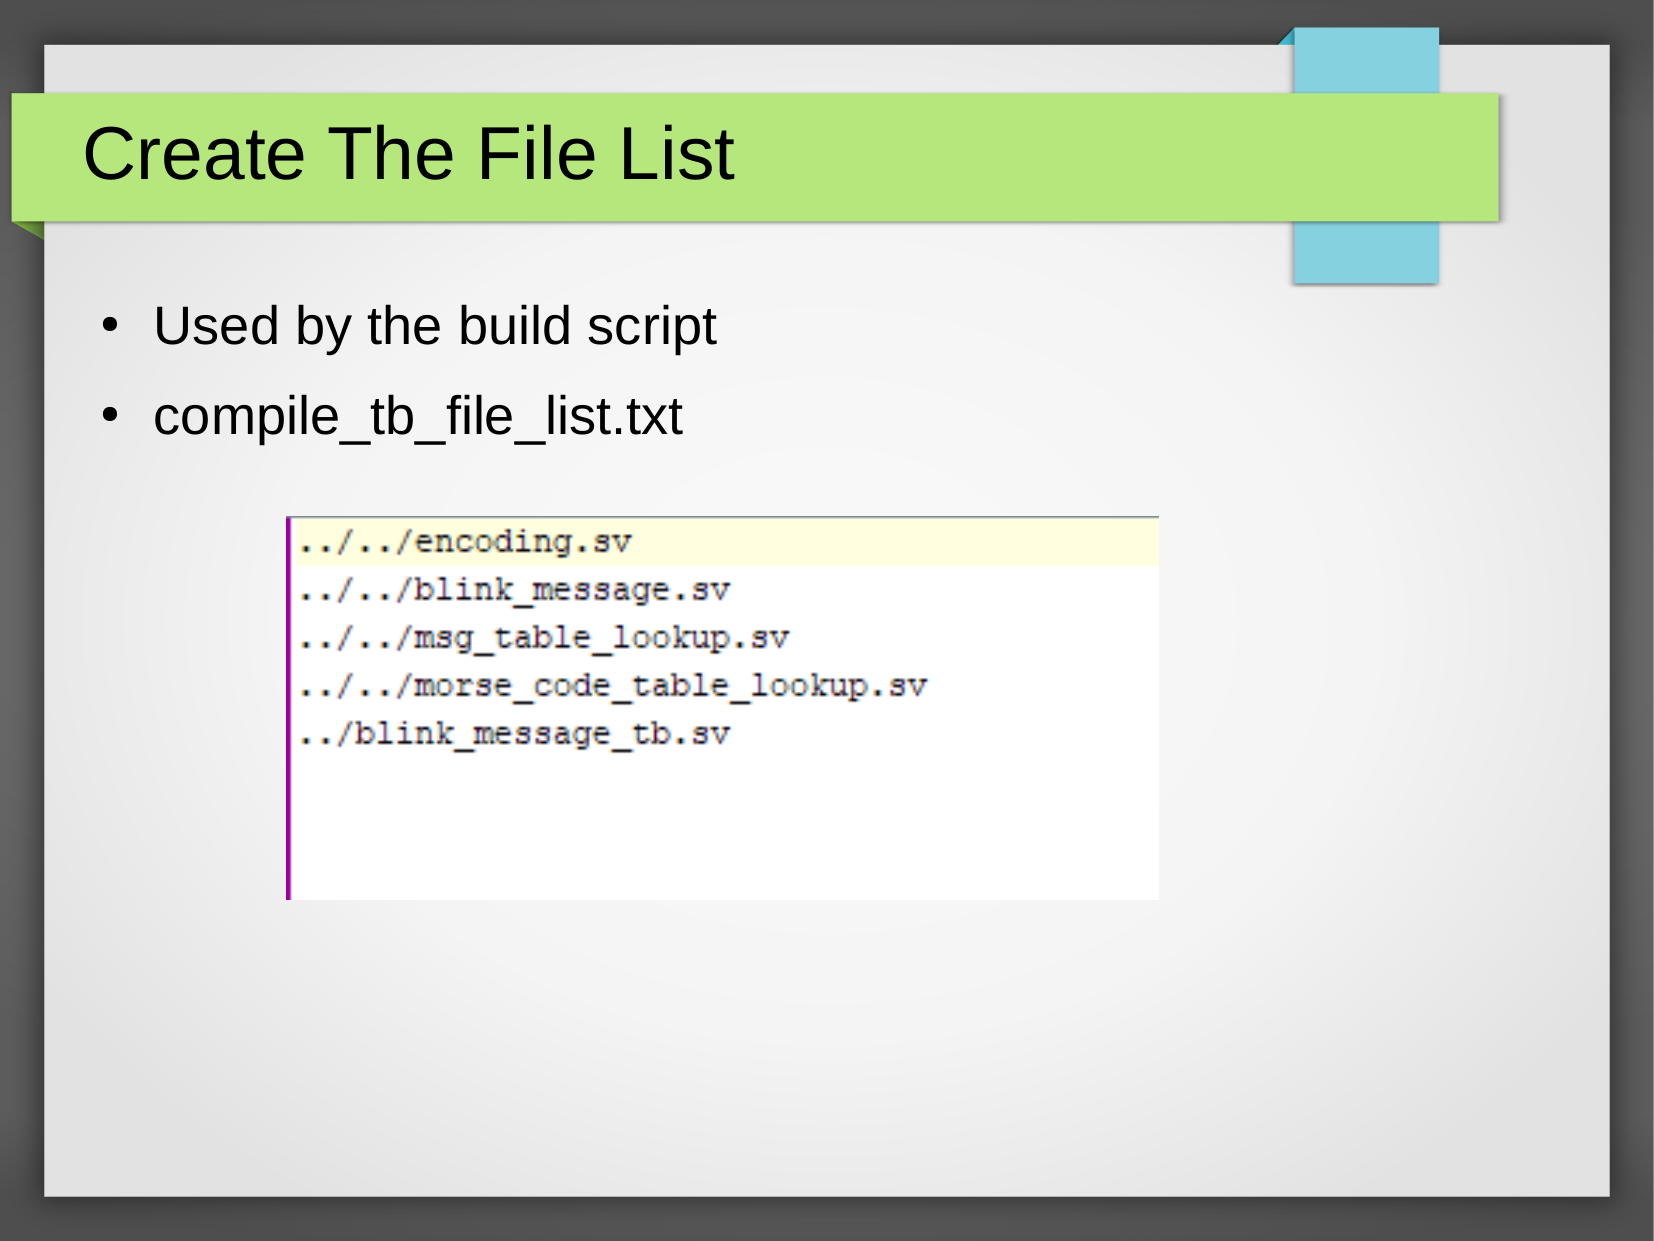

# Create The File List
Used by the build script
compile_tb_file_list.txt